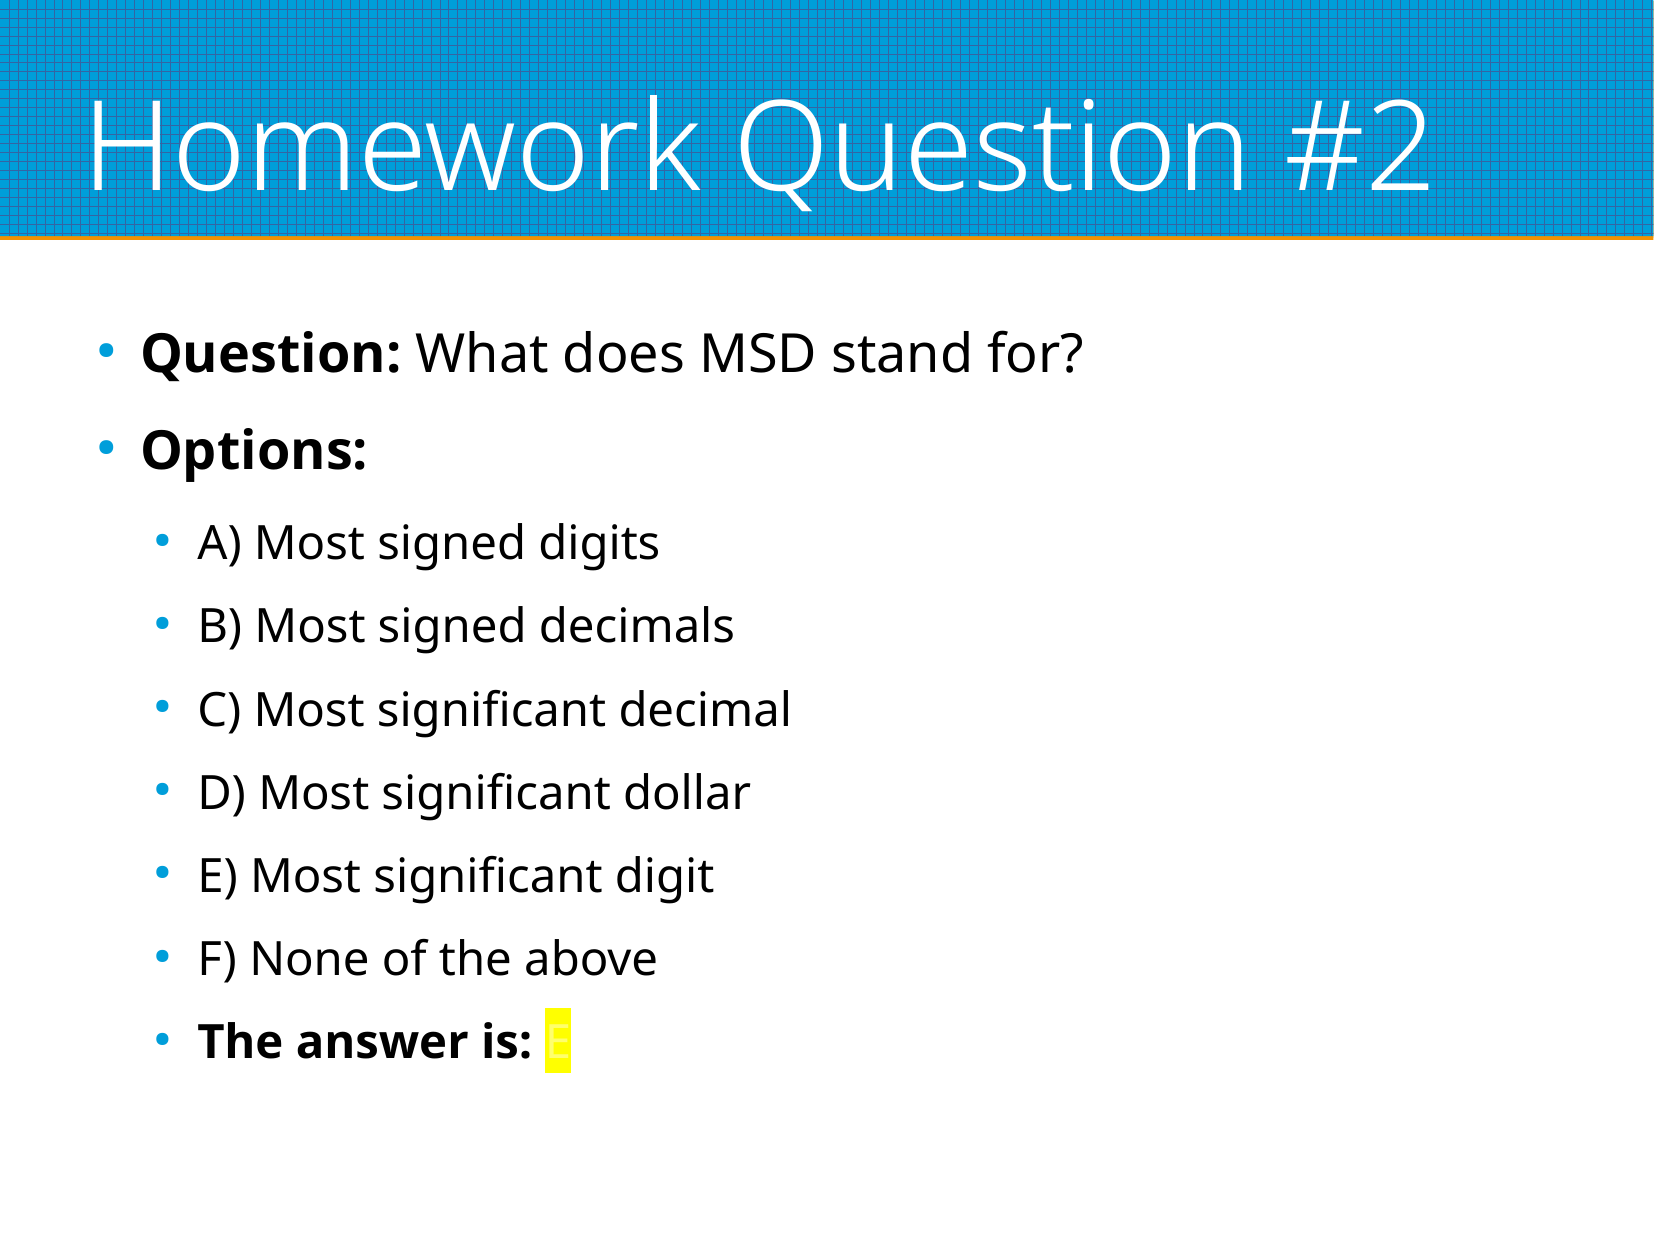

# Homework Question #2
Question: What does MSD stand for?
Options:
A) Most signed digits
B) Most signed decimals
C) Most significant decimal
D) Most significant dollar
E) Most significant digit
F) None of the above
The answer is: E